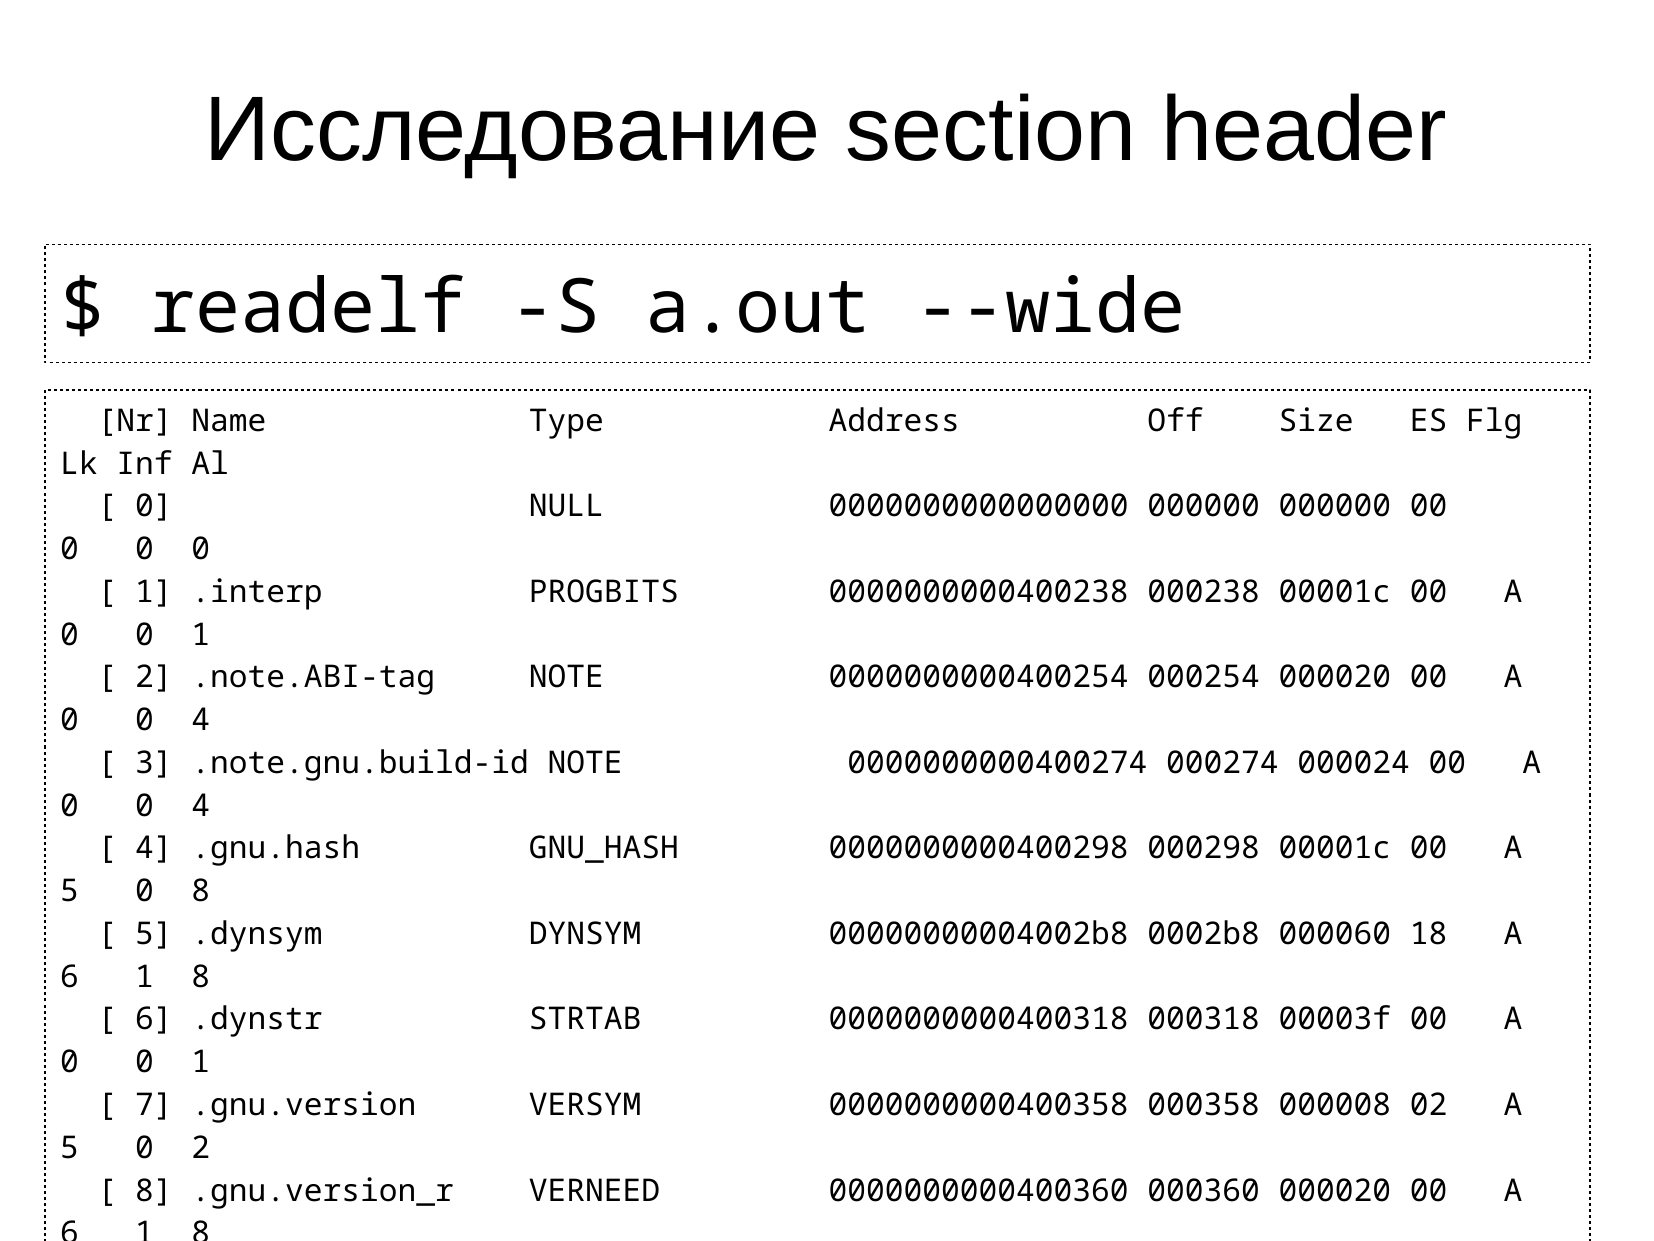

# Исследование section header
$ readelf -S a.out --wide
 [Nr] Name Type Address Off Size ES Flg Lk Inf Al
 [ 0] NULL 0000000000000000 000000 000000 00 0 0 0
 [ 1] .interp PROGBITS 0000000000400238 000238 00001c 00 A 0 0 1
 [ 2] .note.ABI-tag NOTE 0000000000400254 000254 000020 00 A 0 0 4
 [ 3] .note.gnu.build-id NOTE 0000000000400274 000274 000024 00 A 0 0 4
 [ 4] .gnu.hash GNU_HASH 0000000000400298 000298 00001c 00 A 5 0 8
 [ 5] .dynsym DYNSYM 00000000004002b8 0002b8 000060 18 A 6 1 8
 [ 6] .dynstr STRTAB 0000000000400318 000318 00003f 00 A 0 0 1
 [ 7] .gnu.version VERSYM 0000000000400358 000358 000008 02 A 5 0 2
 [ 8] .gnu.version_r VERNEED 0000000000400360 000360 000020 00 A 6 1 8
 [ 9] .rela.dyn RELA 0000000000400380 000380 000018 18 A 5 0 8
 [10] .rela.plt RELA 0000000000400398 000398 000048 18 A 5 12 8
 [11] .init PROGBITS 00000000004003e0 0003e0 00001a 00 AX 0 0 4
 [12] .plt PROGBITS 0000000000400400 000400 000040 10 AX 0 0 16
 [13] .text PROGBITS 0000000000400440 000440 0001b2 00 AX 0 0 16
 [14] .fini PROGBITS 00000000004005f4 0005f4 000009 00 AX 0 0 4
 [15] .rodata PROGBITS 0000000000400600 000600 00000d 00 A 0 0 4
 [16] .eh_frame_hdr PROGBITS 0000000000400610 000610 00003c 00 A 0 0 4
 .... и так далее ....